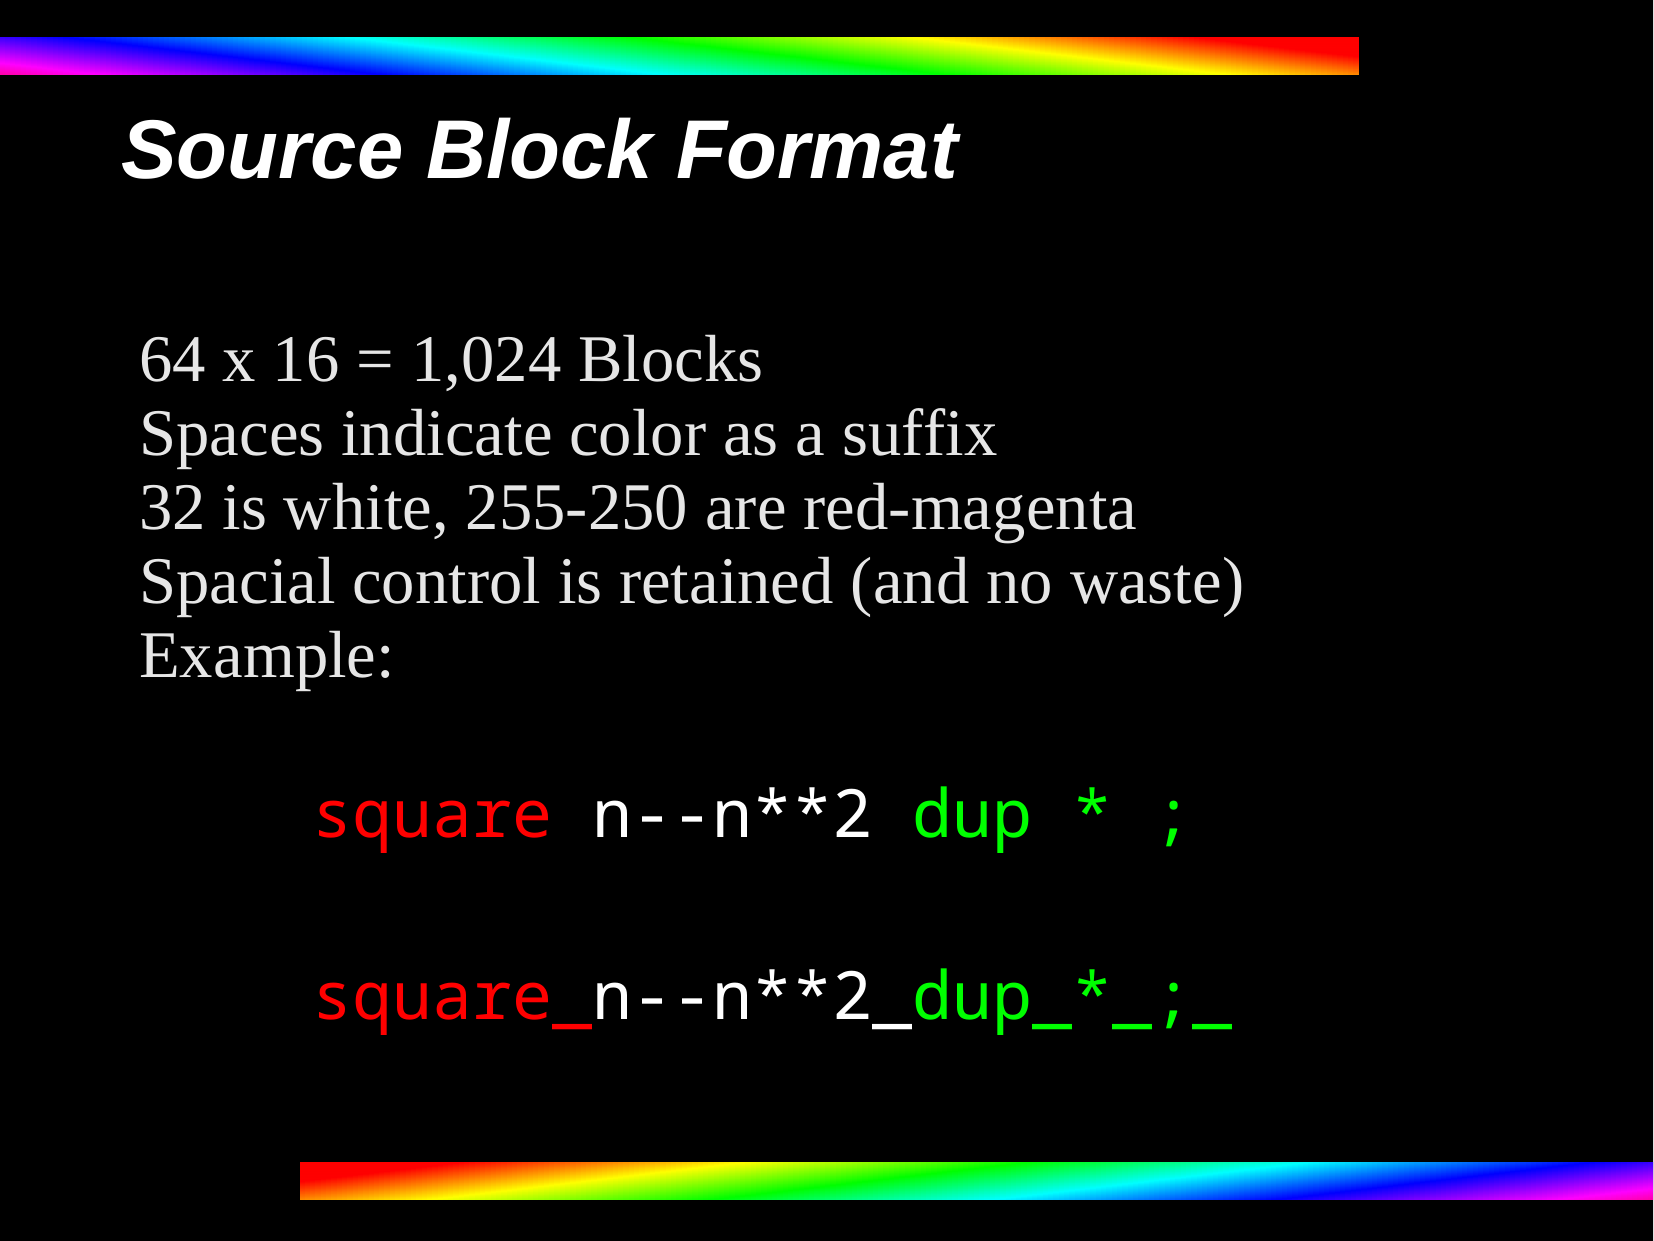

# Source Block Format
64 x 16 = 1,024 Blocks
Spaces indicate color as a suffix
32 is white, 255-250 are red-magenta
Spacial control is retained (and no waste)
Example:
 square n--n**2 dup * ;
 square_n--n**2_dup_*_;_